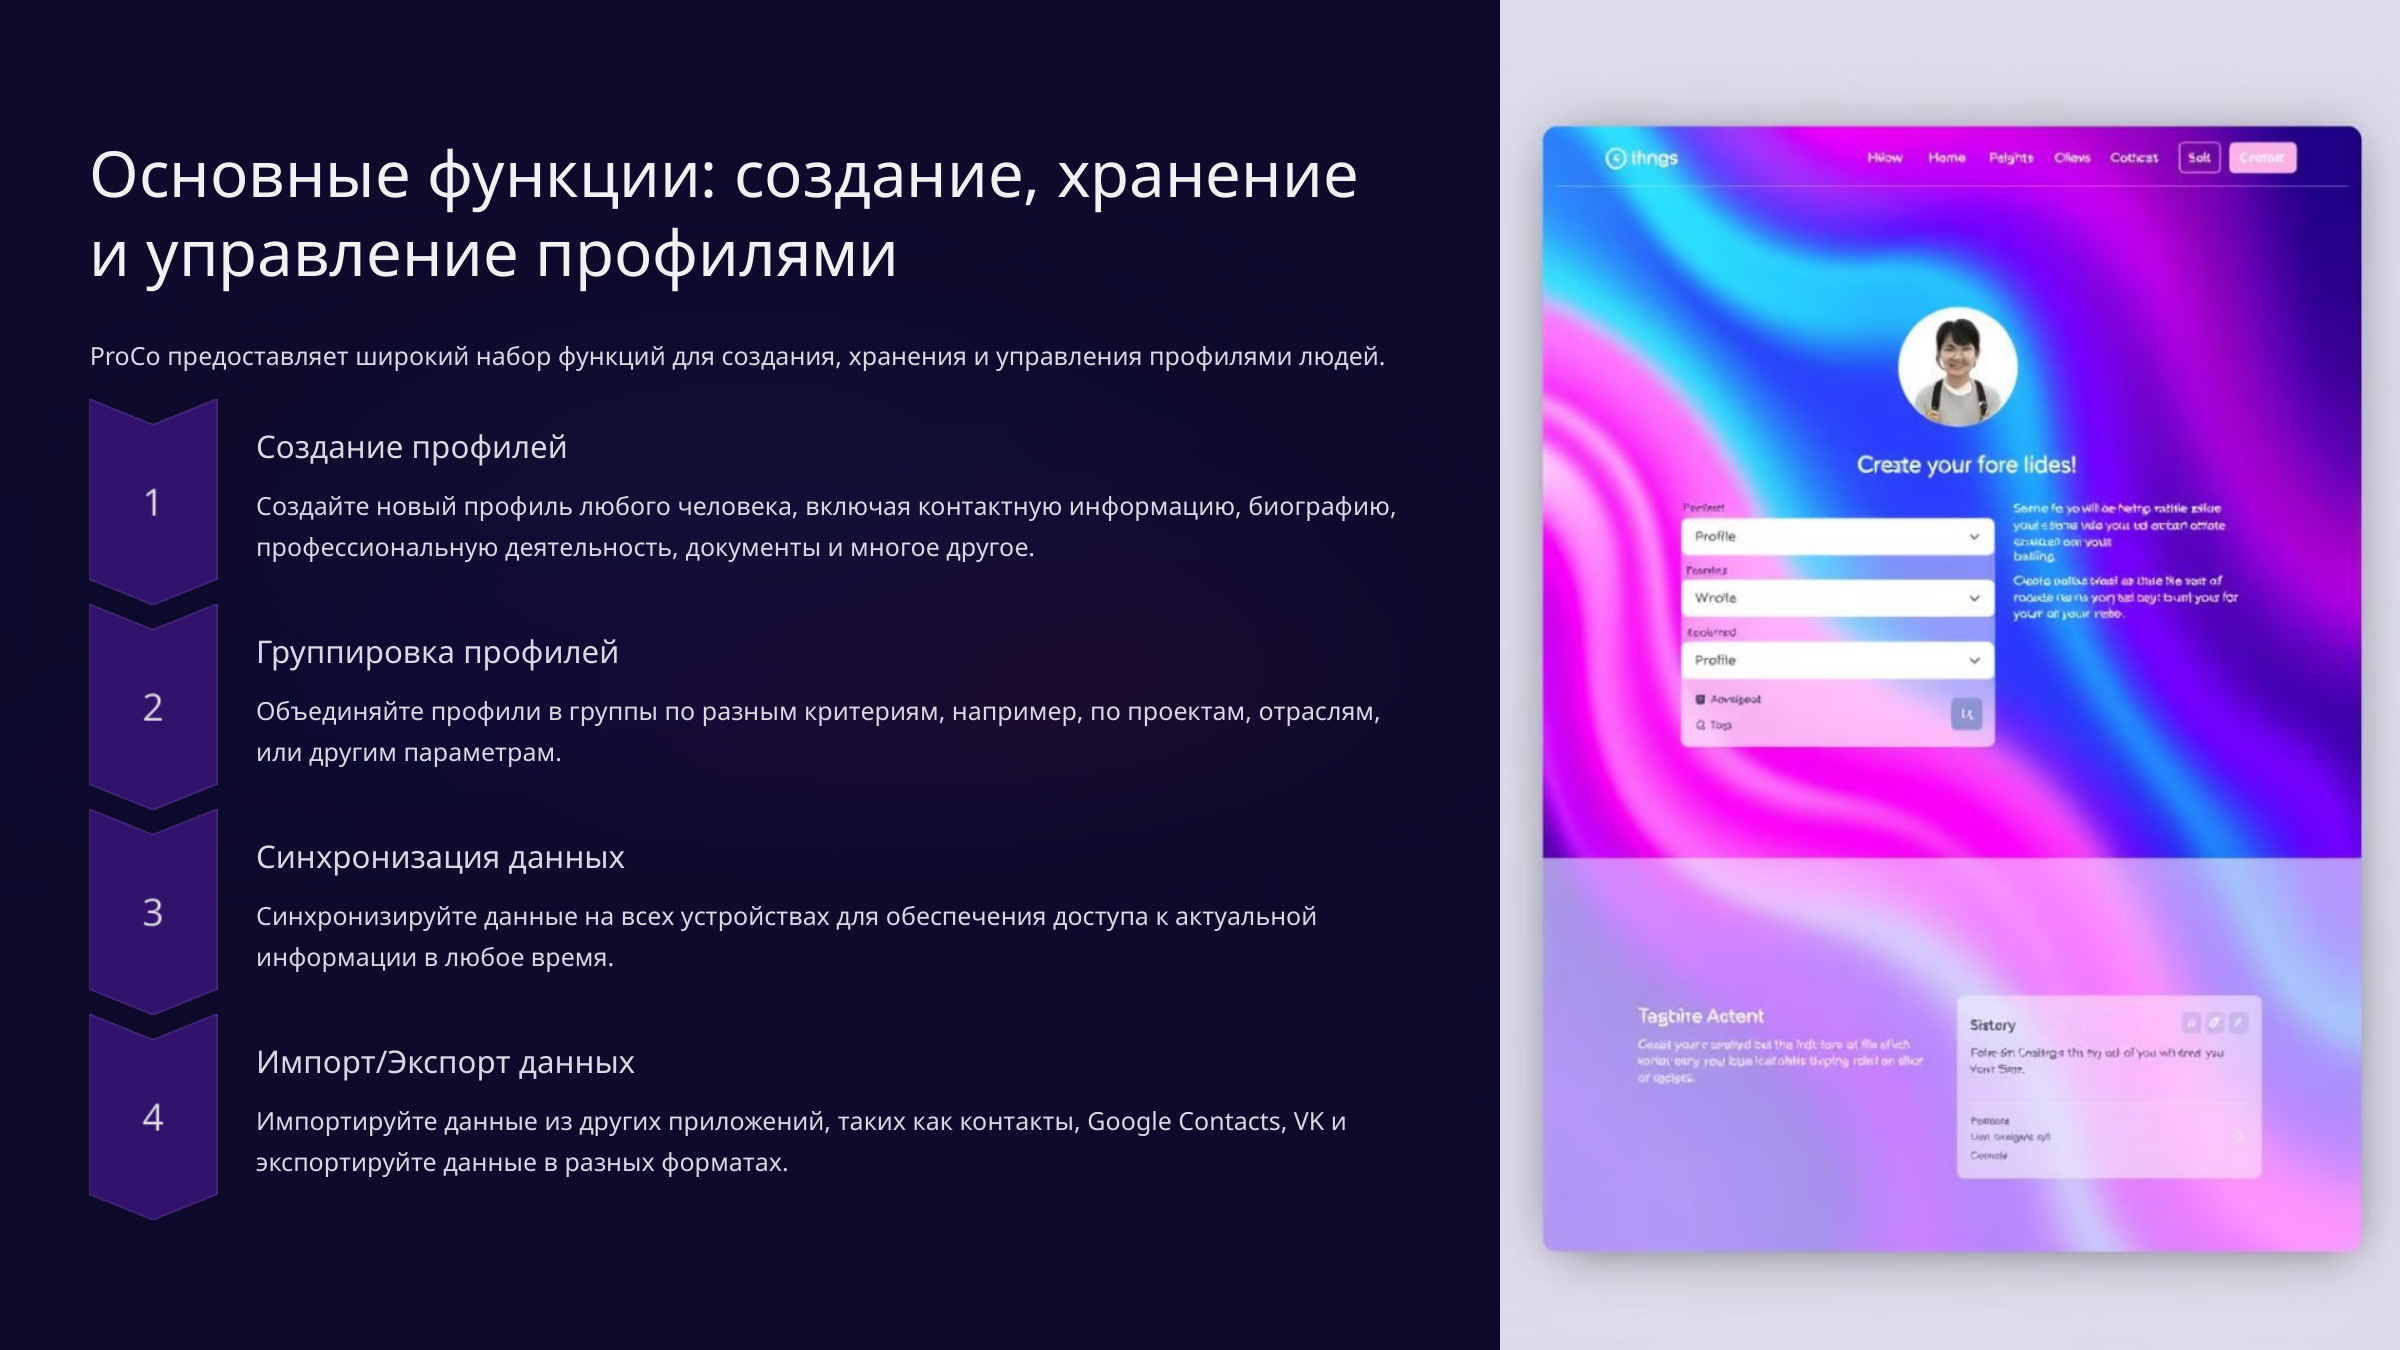

Основные функции: создание, хранение и управление профилями
ProCo предоставляет широкий набор функций для создания, хранения и управления профилями людей.
Создание профилей
Создайте новый профиль любого человека, включая контактную информацию, биографию, профессиональную деятельность, документы и многое другое.
Группировка профилей
Объединяйте профили в группы по разным критериям, например, по проектам, отраслям, или другим параметрам.
Синхронизация данных
Синхронизируйте данные на всех устройствах для обеспечения доступа к актуальной информации в любое время.
Импорт/Экспорт данных
Импортируйте данные из других приложений, таких как контакты, Google Contacts, VK и экспортируйте данные в разных форматах.